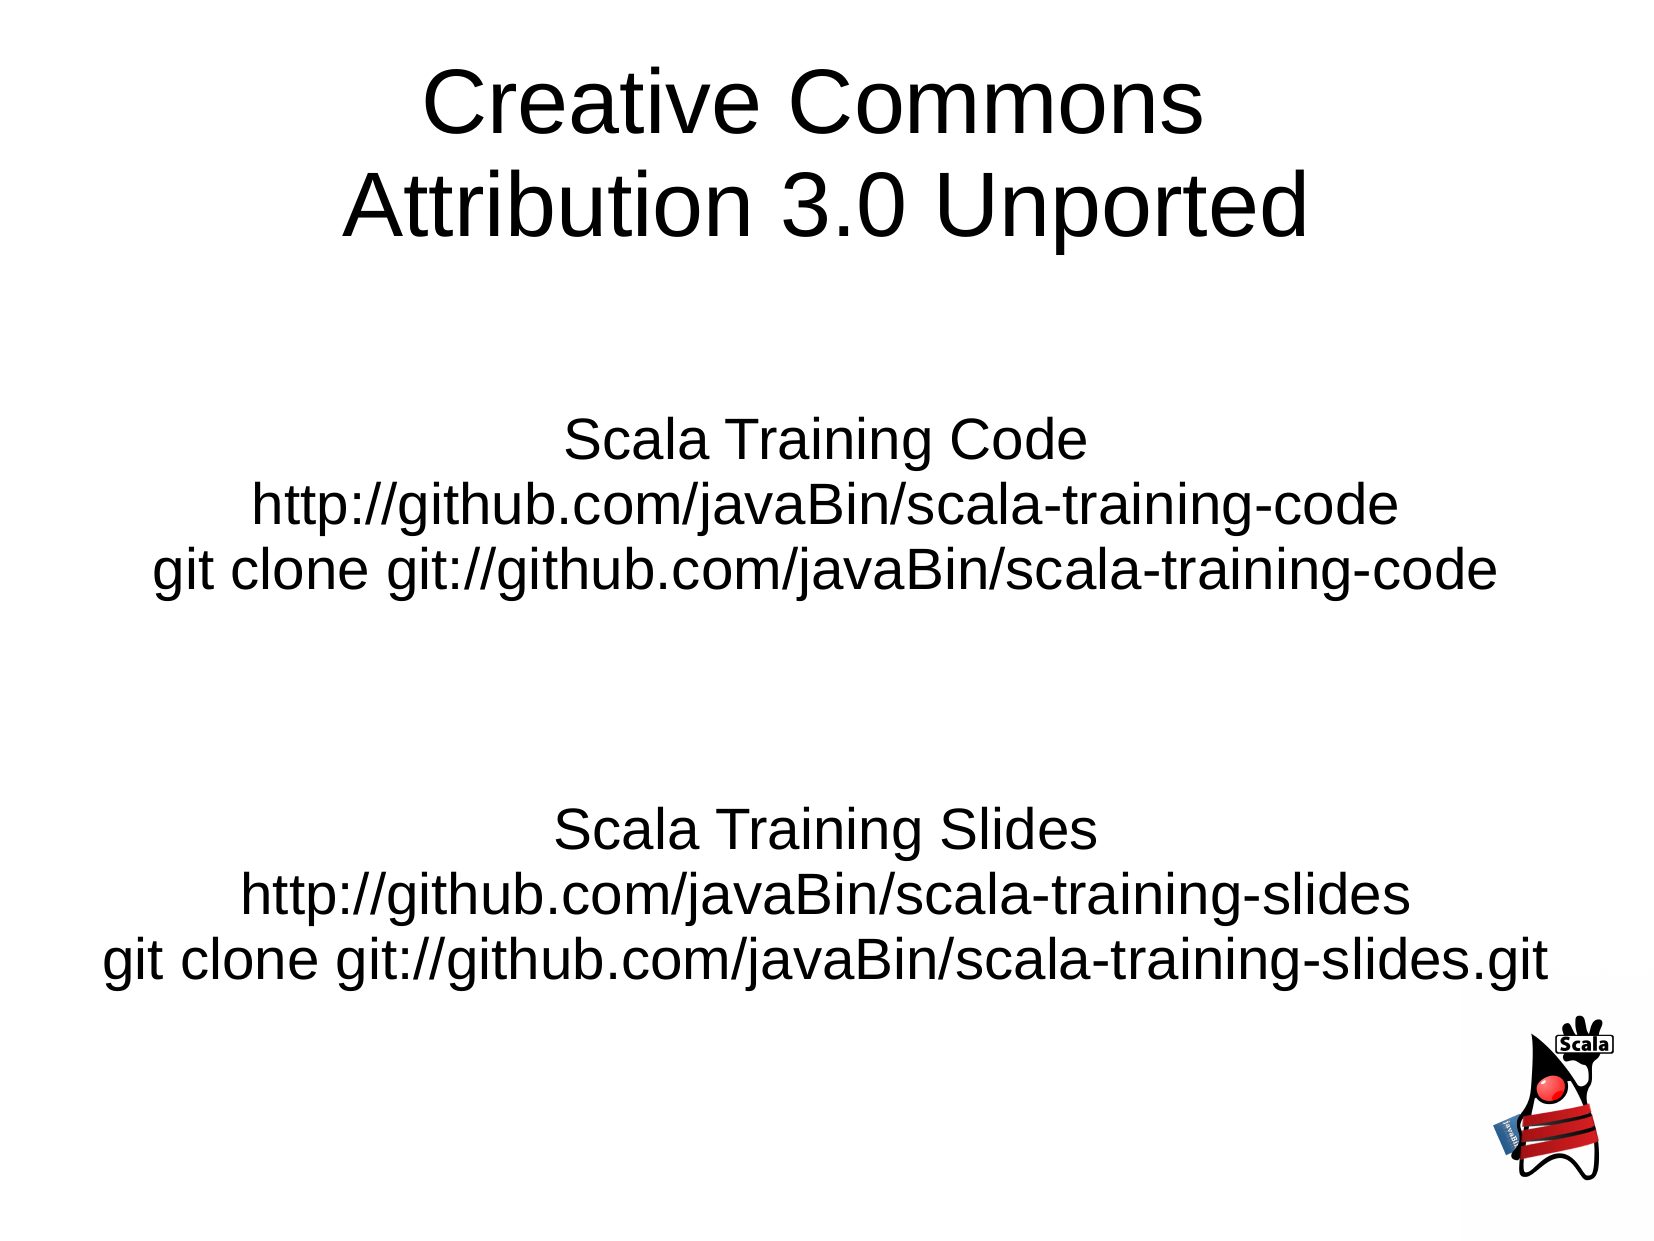

# Creative Commons Attribution 3.0 Unported
Scala Training Code
http://github.com/javaBin/scala-training-code
git clone git://github.com/javaBin/scala-training-code
Scala Training Slides
http://github.com/javaBin/scala-training-slides
git clone git://github.com/javaBin/scala-training-slides.git